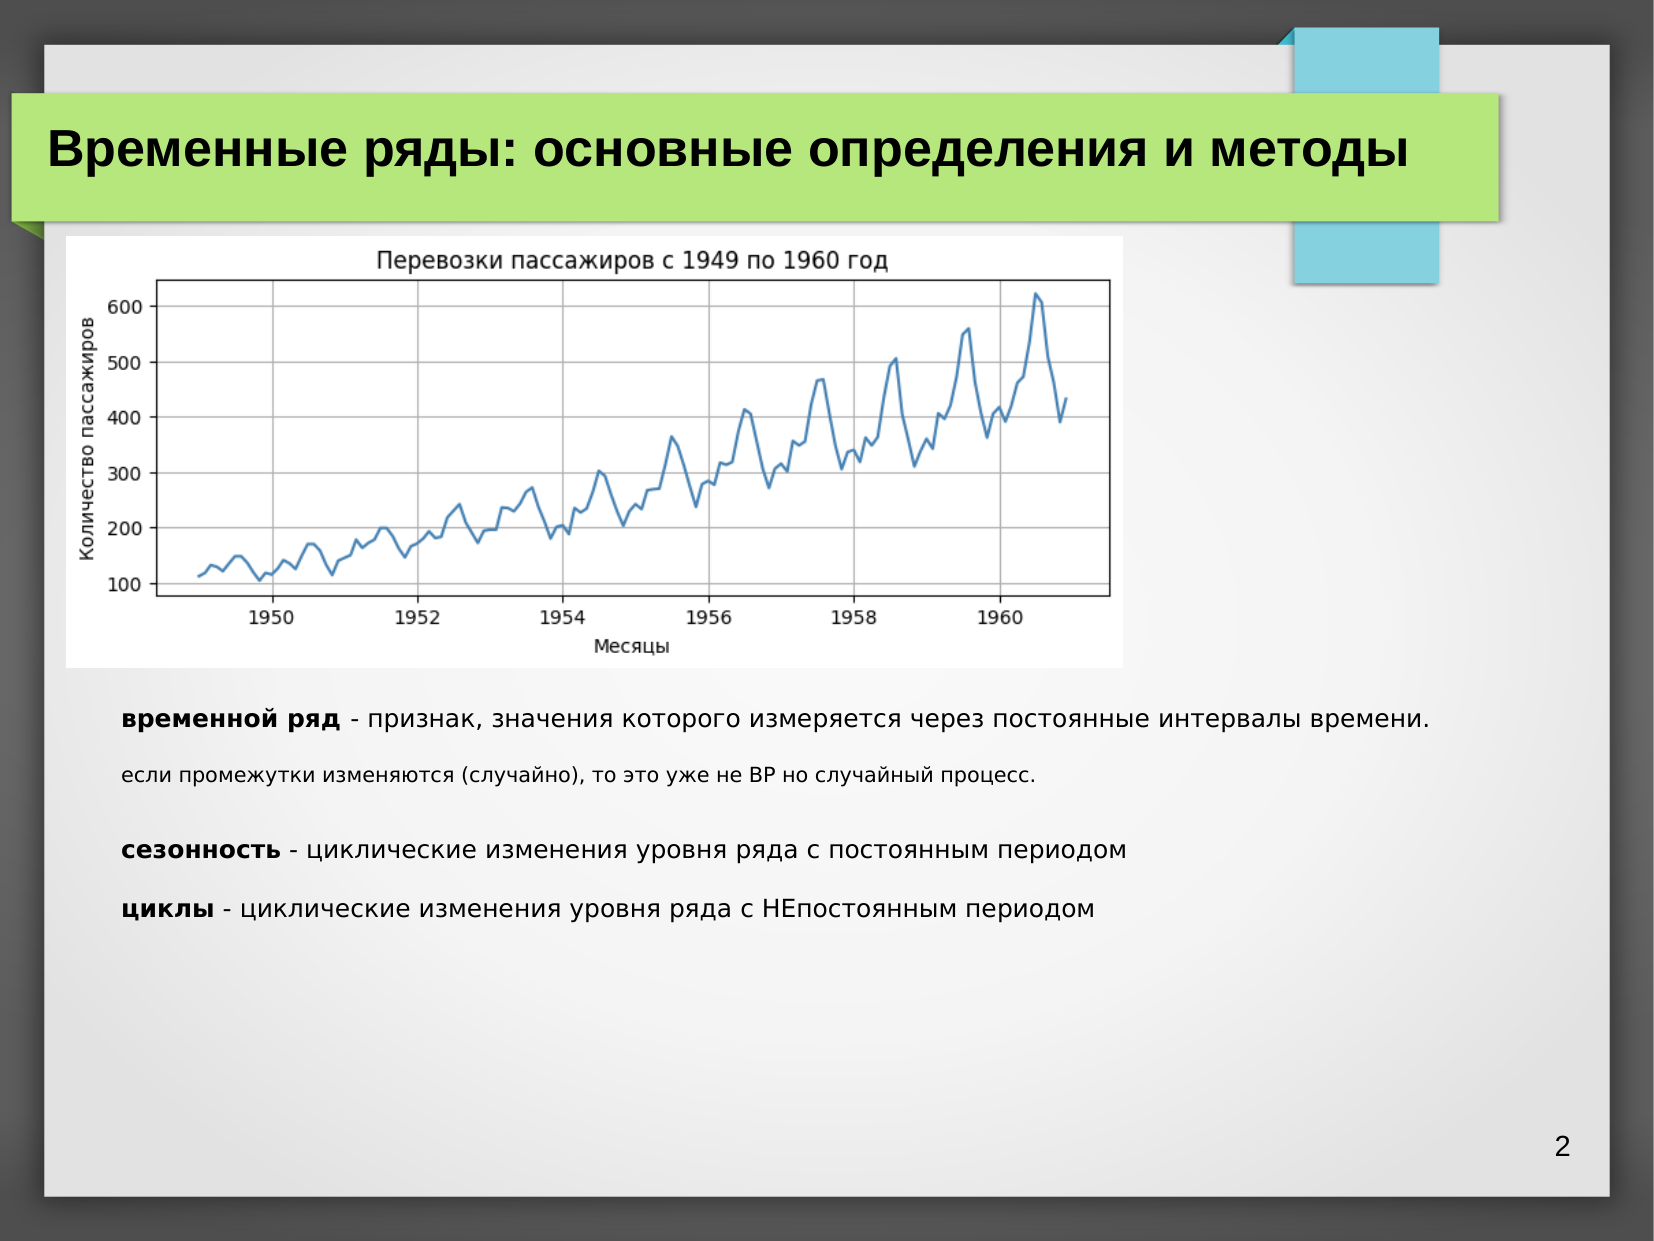

# Временные ряды: основные определения и методы
временной ряд - признак, значения которого измеряется через постоянные интервалы времени.
если промежутки изменяются (случайно), то это уже не ВР но случайный процесс.
сезонность - циклические изменения уровня ряда с постоянным периодом
циклы - циклические изменения уровня ряда с НЕпостоянным периодом
2